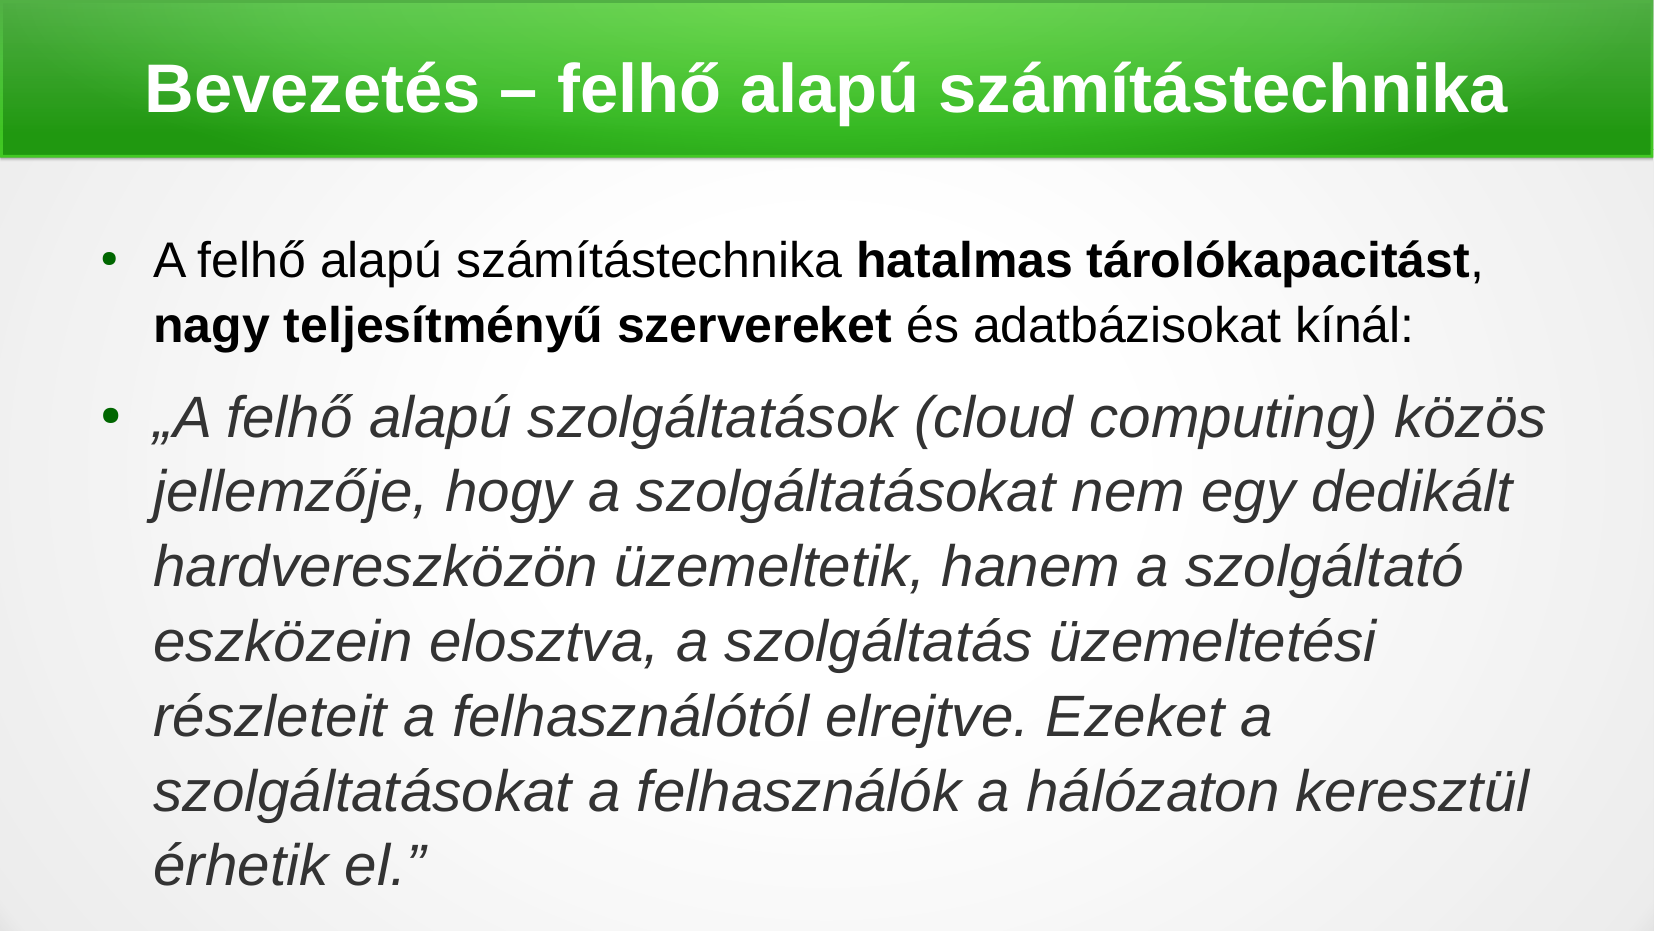

# Bevezetés – felhő alapú számítástechnika
A felhő alapú számítástechnika hatalmas tárolókapacitást, nagy teljesítményű szervereket és adatbázisokat kínál:
„A felhő alapú szolgáltatások (cloud computing) közös jellemzője, hogy a szolgáltatásokat nem egy dedikált hardvereszközön üzemeltetik, hanem a szolgáltató eszközein elosztva, a szolgáltatás üzemeltetési részleteit a felhasználótól elrejtve. Ezeket a szolgáltatásokat a felhasználók a hálózaton keresztül érhetik el.”